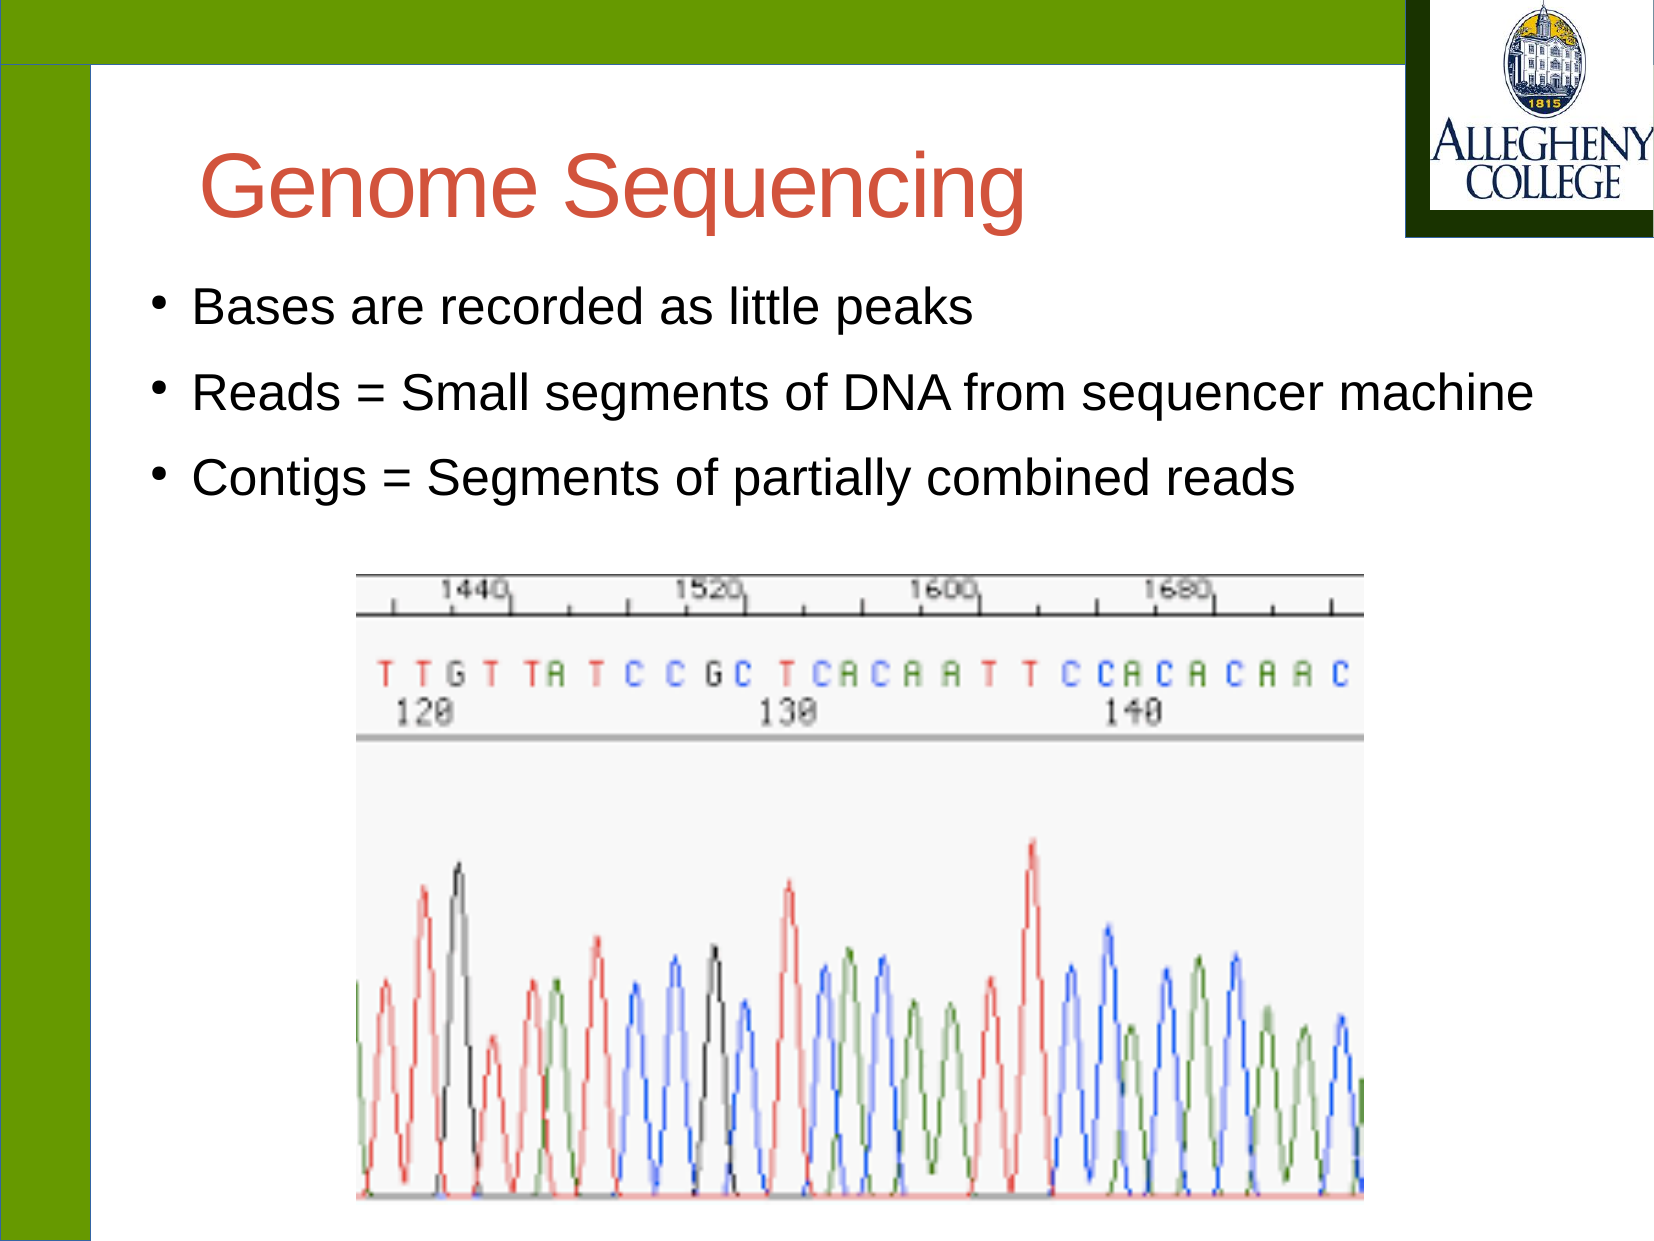

# Genome Sequencing
Bases are recorded as little peaks
Reads = Small segments of DNA from sequencer machine
Contigs = Segments of partially combined reads